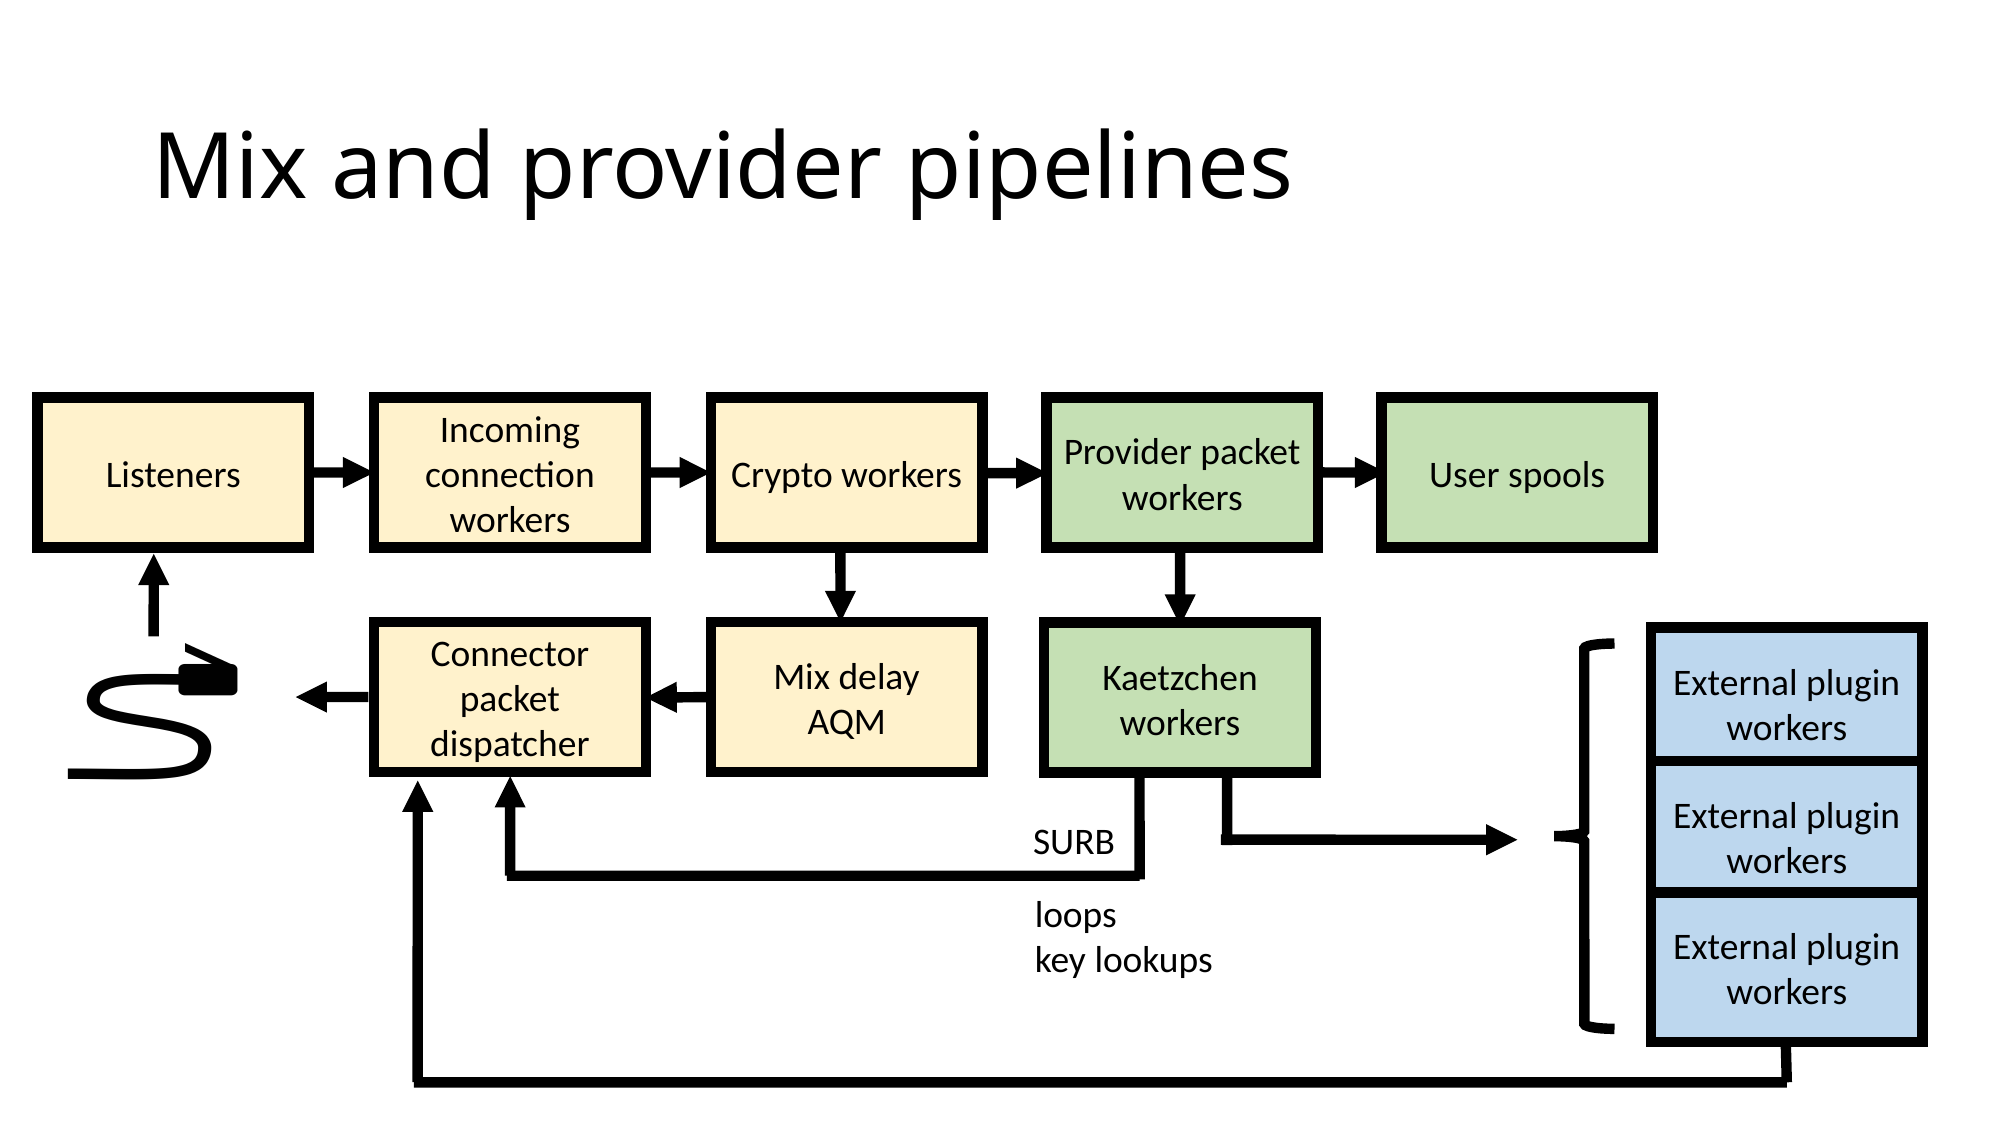

# Mix and provider pipelines
Listeners
Incoming connection workers
Crypto workers
Provider packet workers
User spools
Connector packet dispatcher
Mix delay
AQM
Kaetzchen
workers
External plugin workers
External plugin workers
SURB
loops
key lookups
External plugin workers